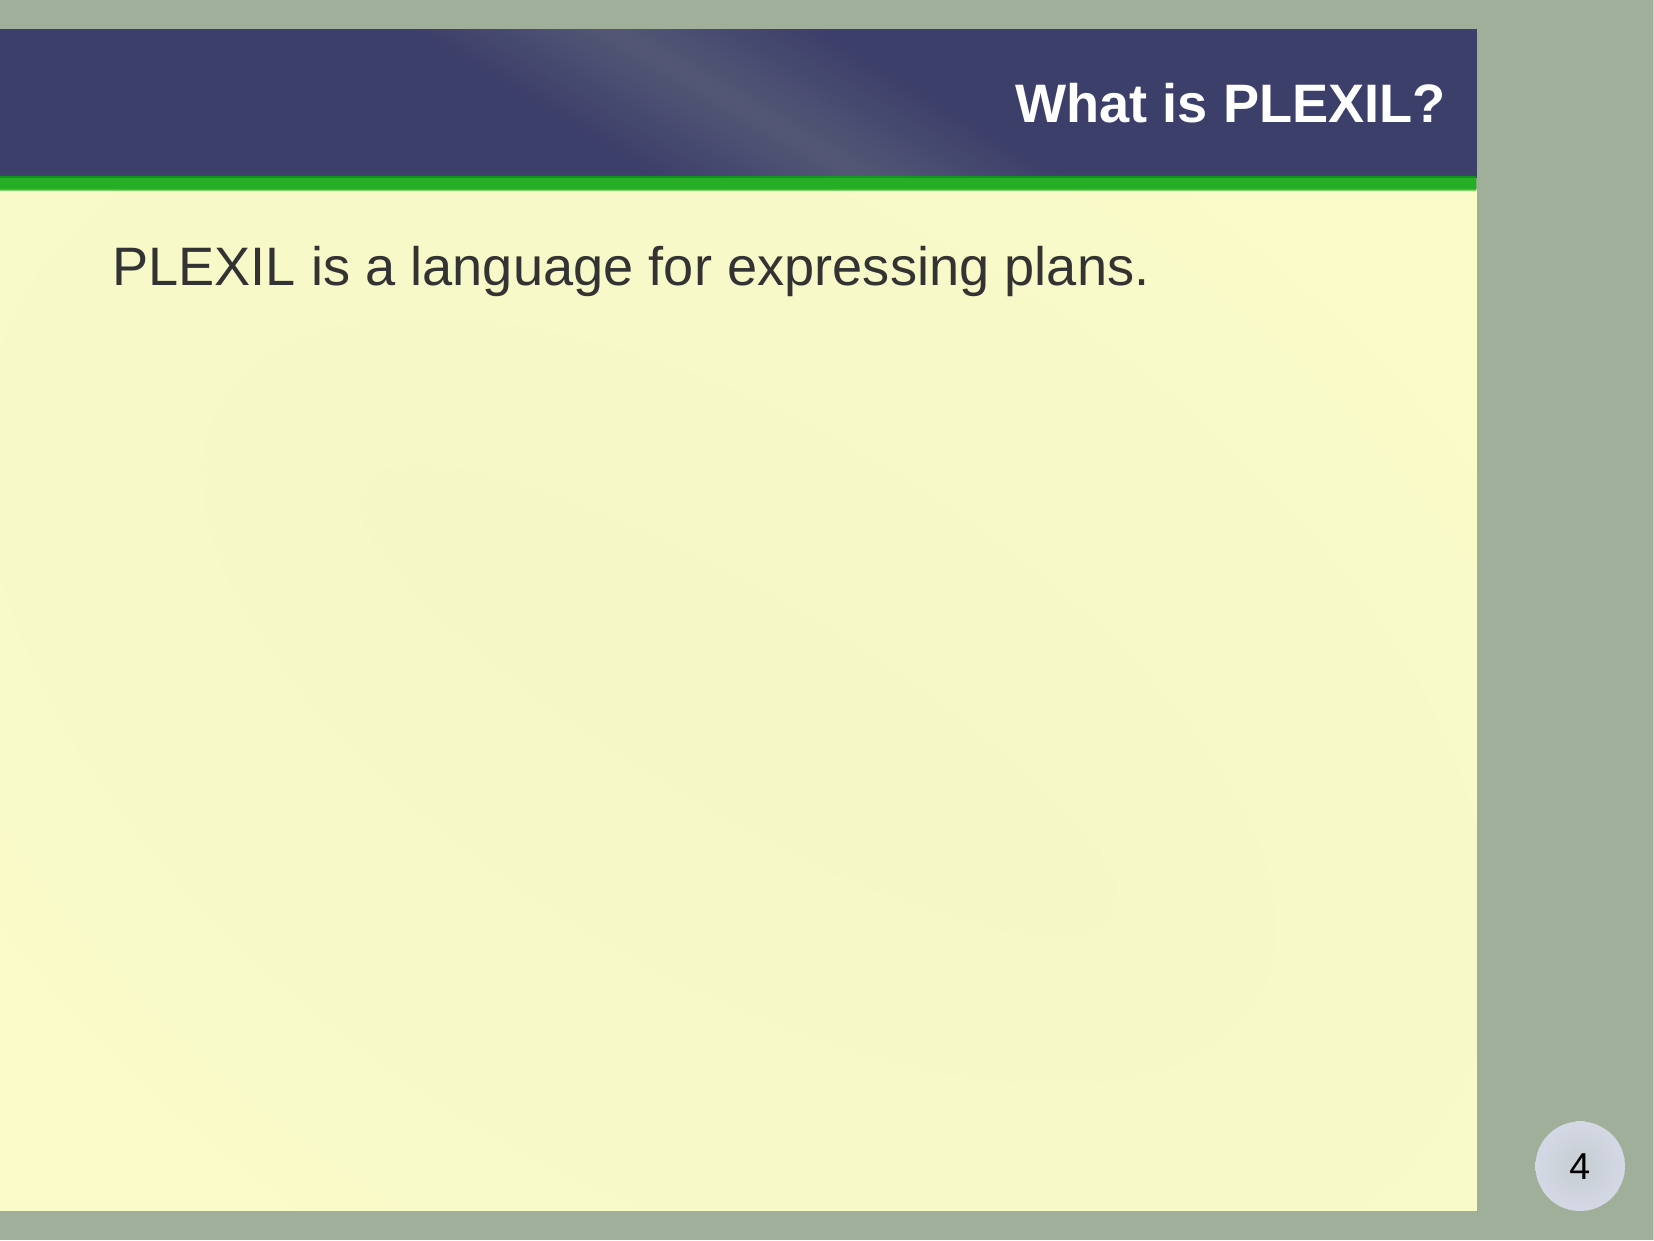

# What is PLEXIL?
PLEXIL is a language for expressing plans.